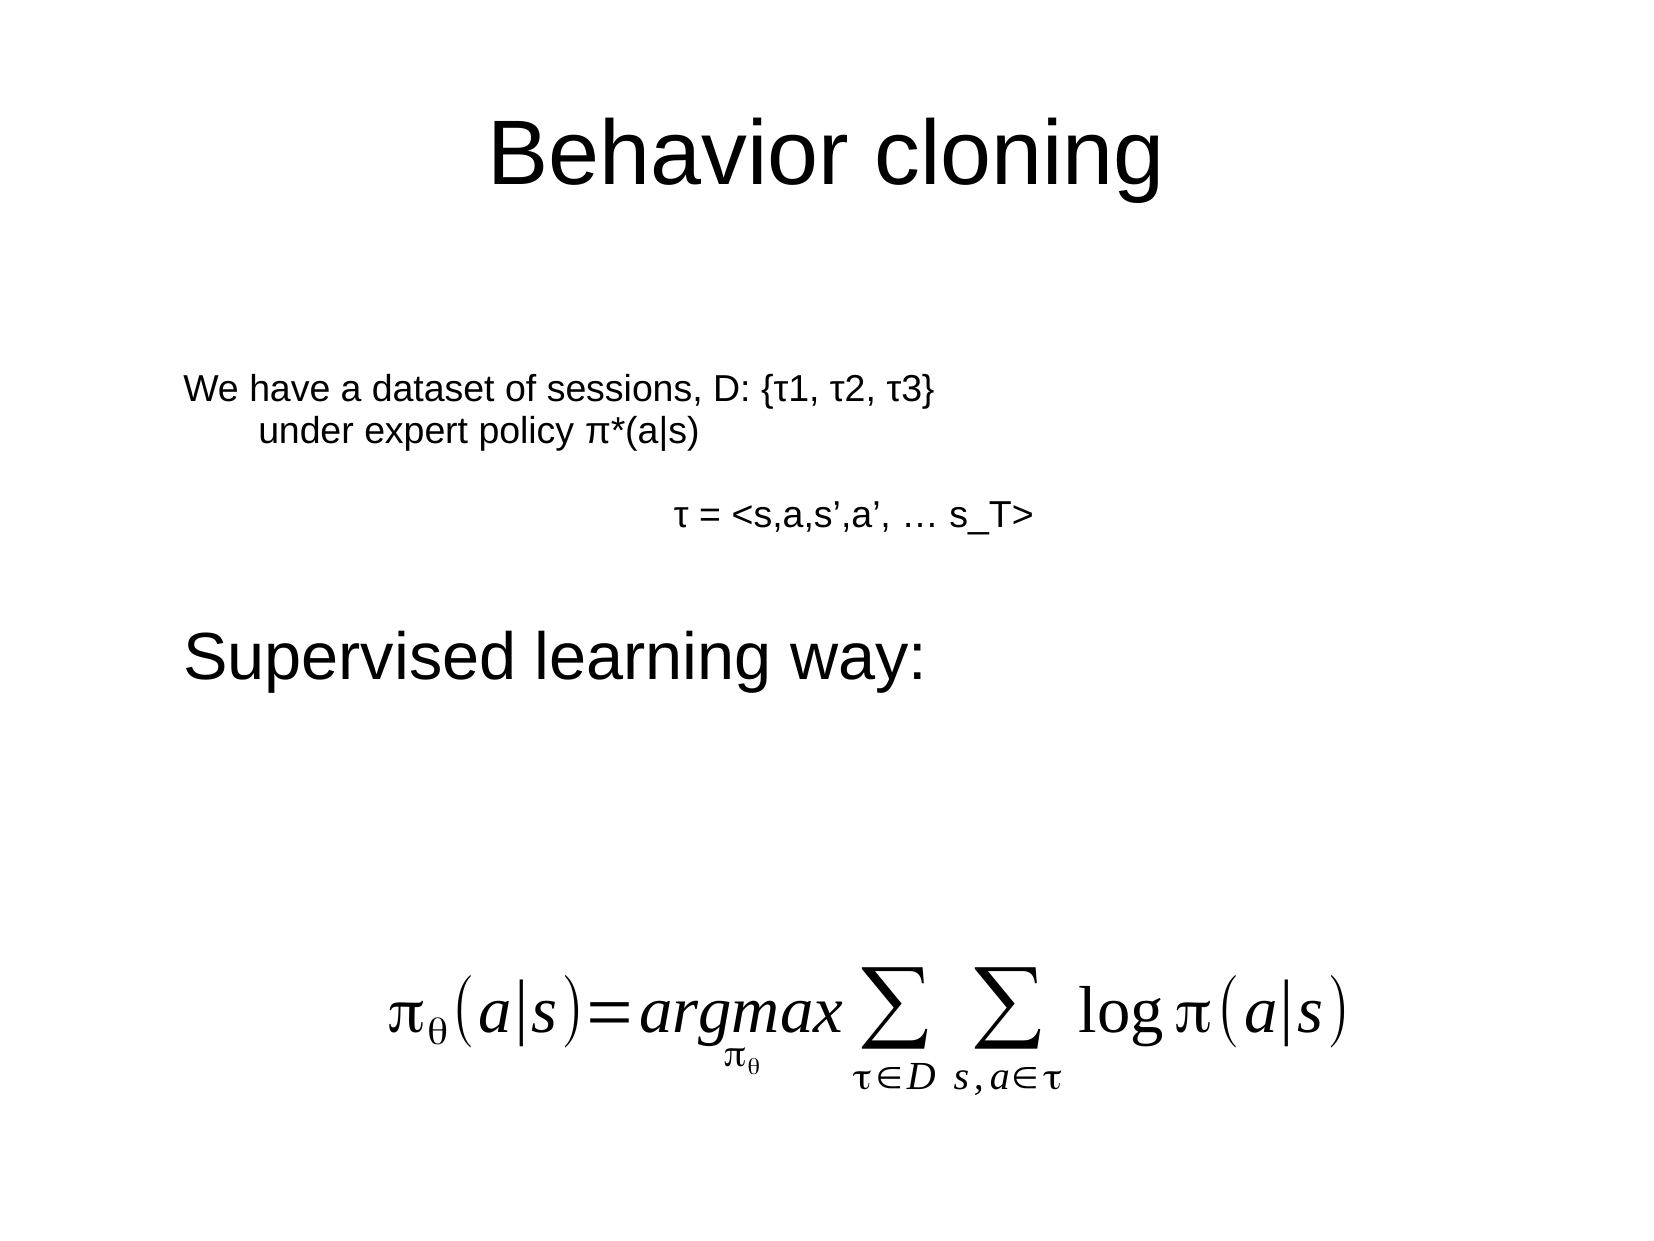

# Behavior cloning
We have a dataset of sessions, D: {τ1, τ2, τ3}
	under expert policy π*(a|s)
τ = <s,a,s’,a’, … s_T>
Supervised learning way: